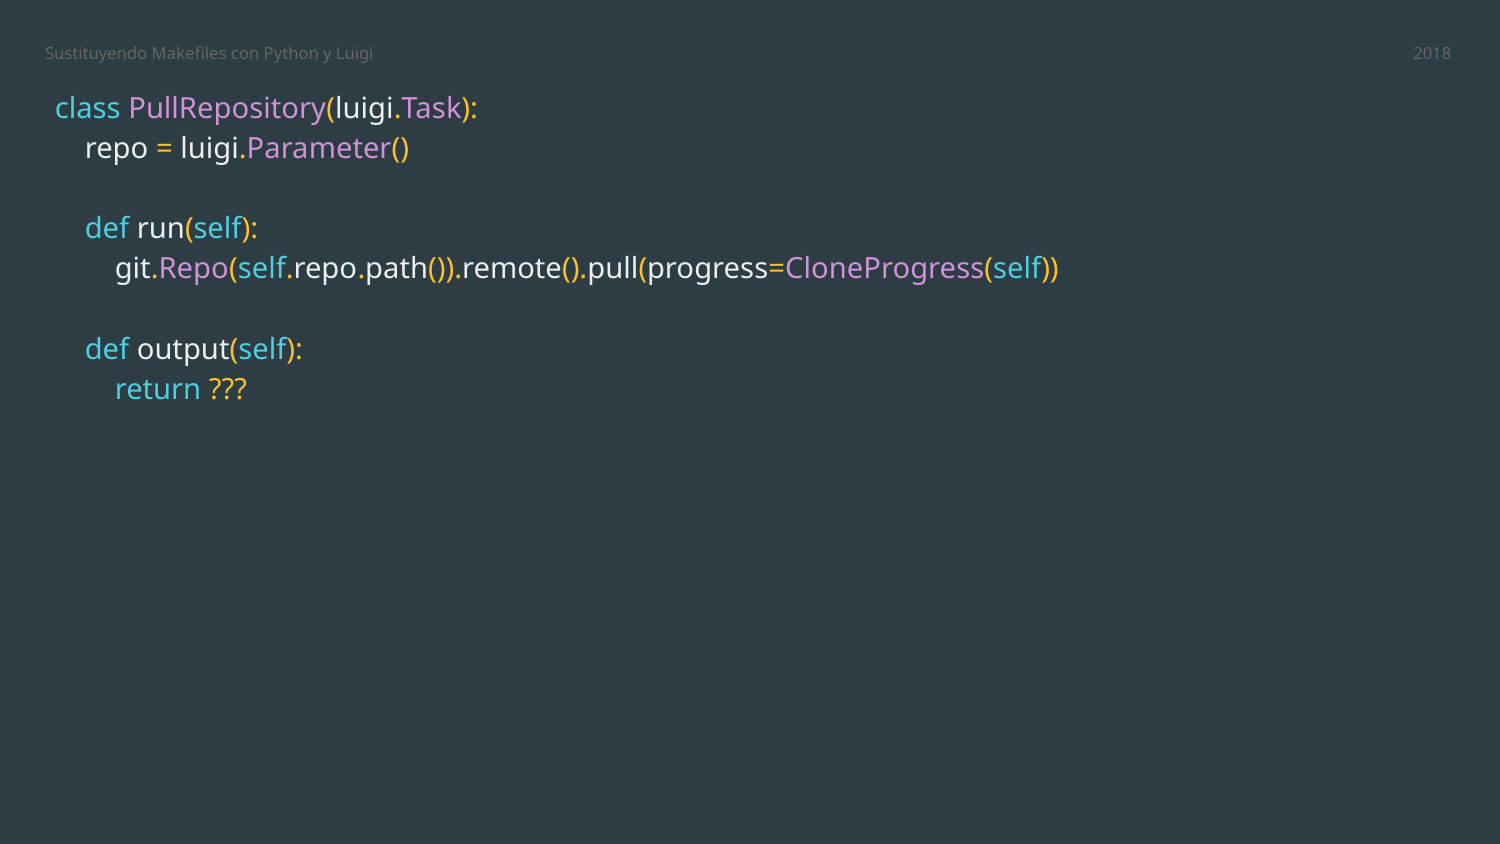

# class PullRepository(luigi.Task): repo = luigi.Parameter() def run(self): git.Repo(self.repo.path()).remote().pull(progress=CloneProgress(self)) def output(self): return ???